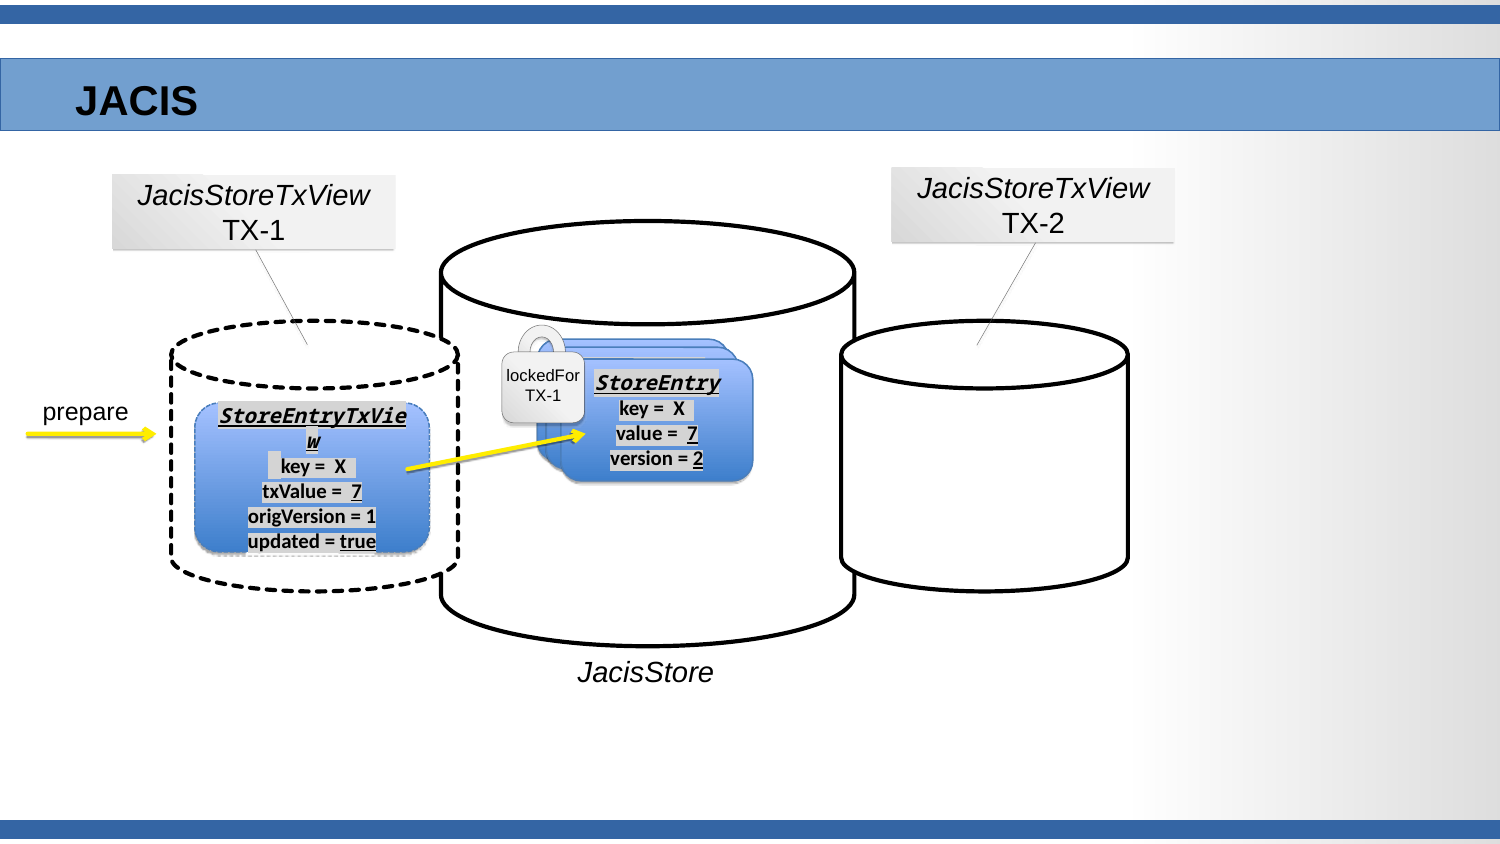

# JACIS
JacisStoreTxView
TX-2
JacisStoreTxView
TX-1
lockedFor
TX-1
StoreEntry key = X
value = 42
version = 1
StoreEntry key = X
value = 42
version = 1
StoreEntry
key = X
value = 7
version = 2
prepare
StoreEntryTxView
 key = X
txValue = 7
origVersion = 1
updated = true
JacisStore